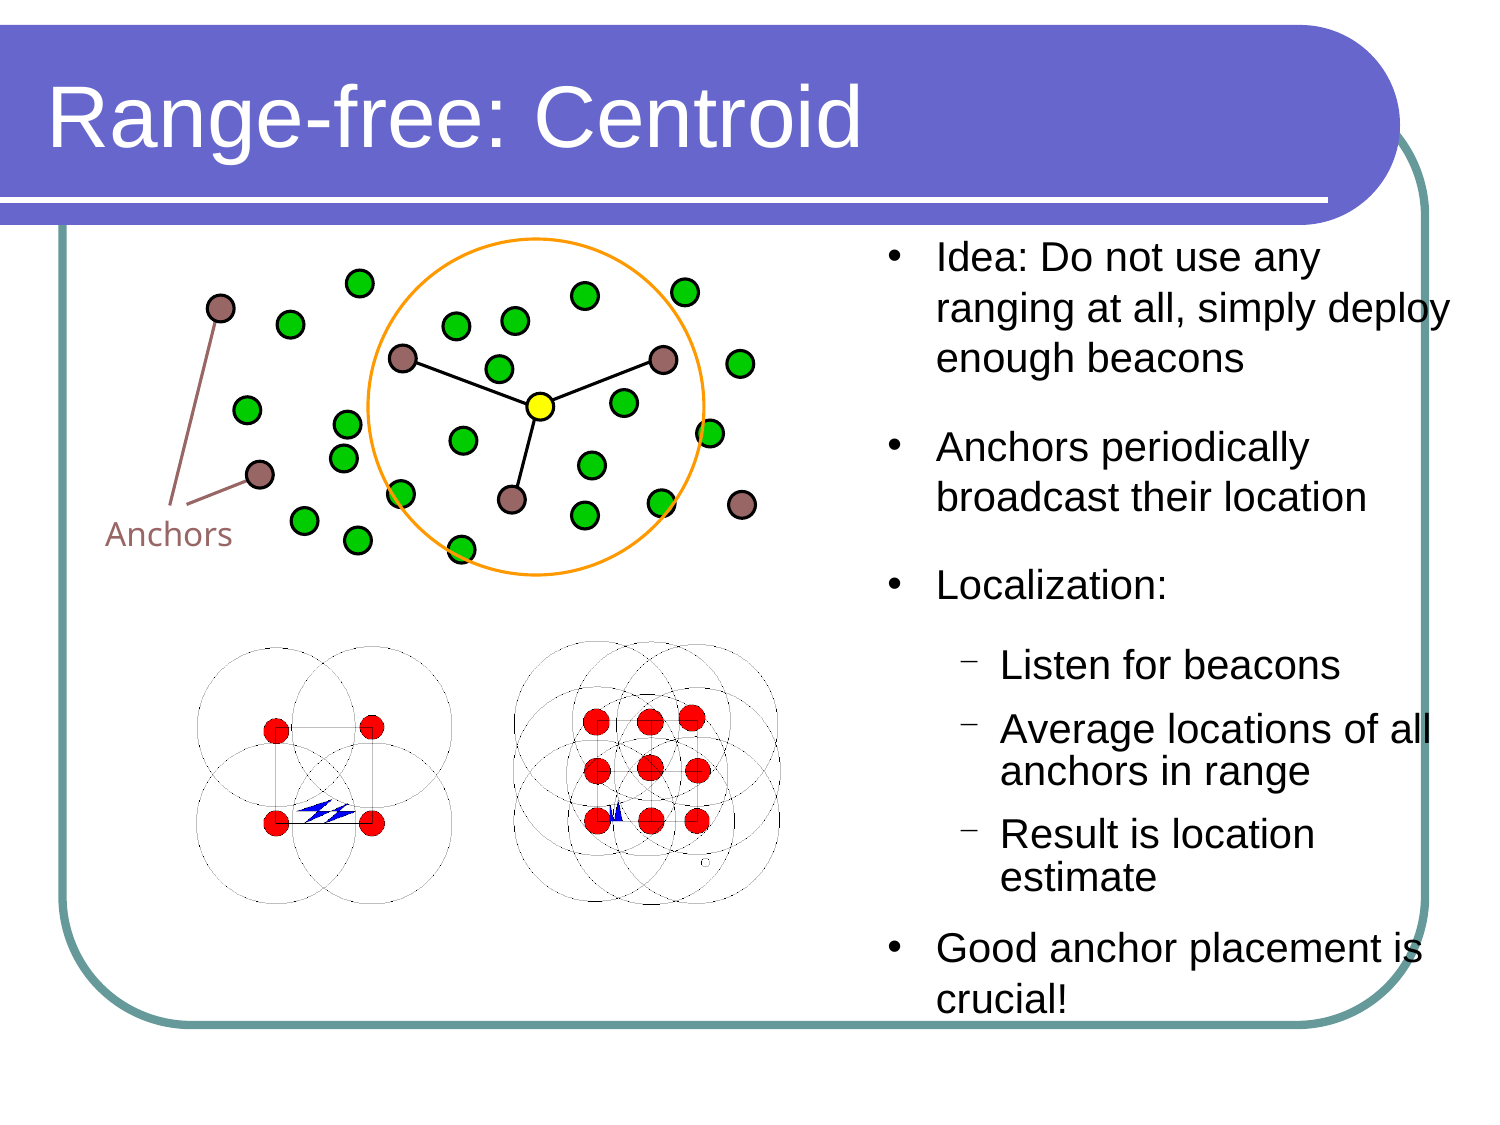

# Range-free: Centroid
Idea: Do not use any ranging at all, simply deploy enough beacons
Anchors periodically broadcast their location
Localization:
Listen for beacons
Average locations of all anchors in range
Result is location estimate
Good anchor placement is crucial!
Anchors